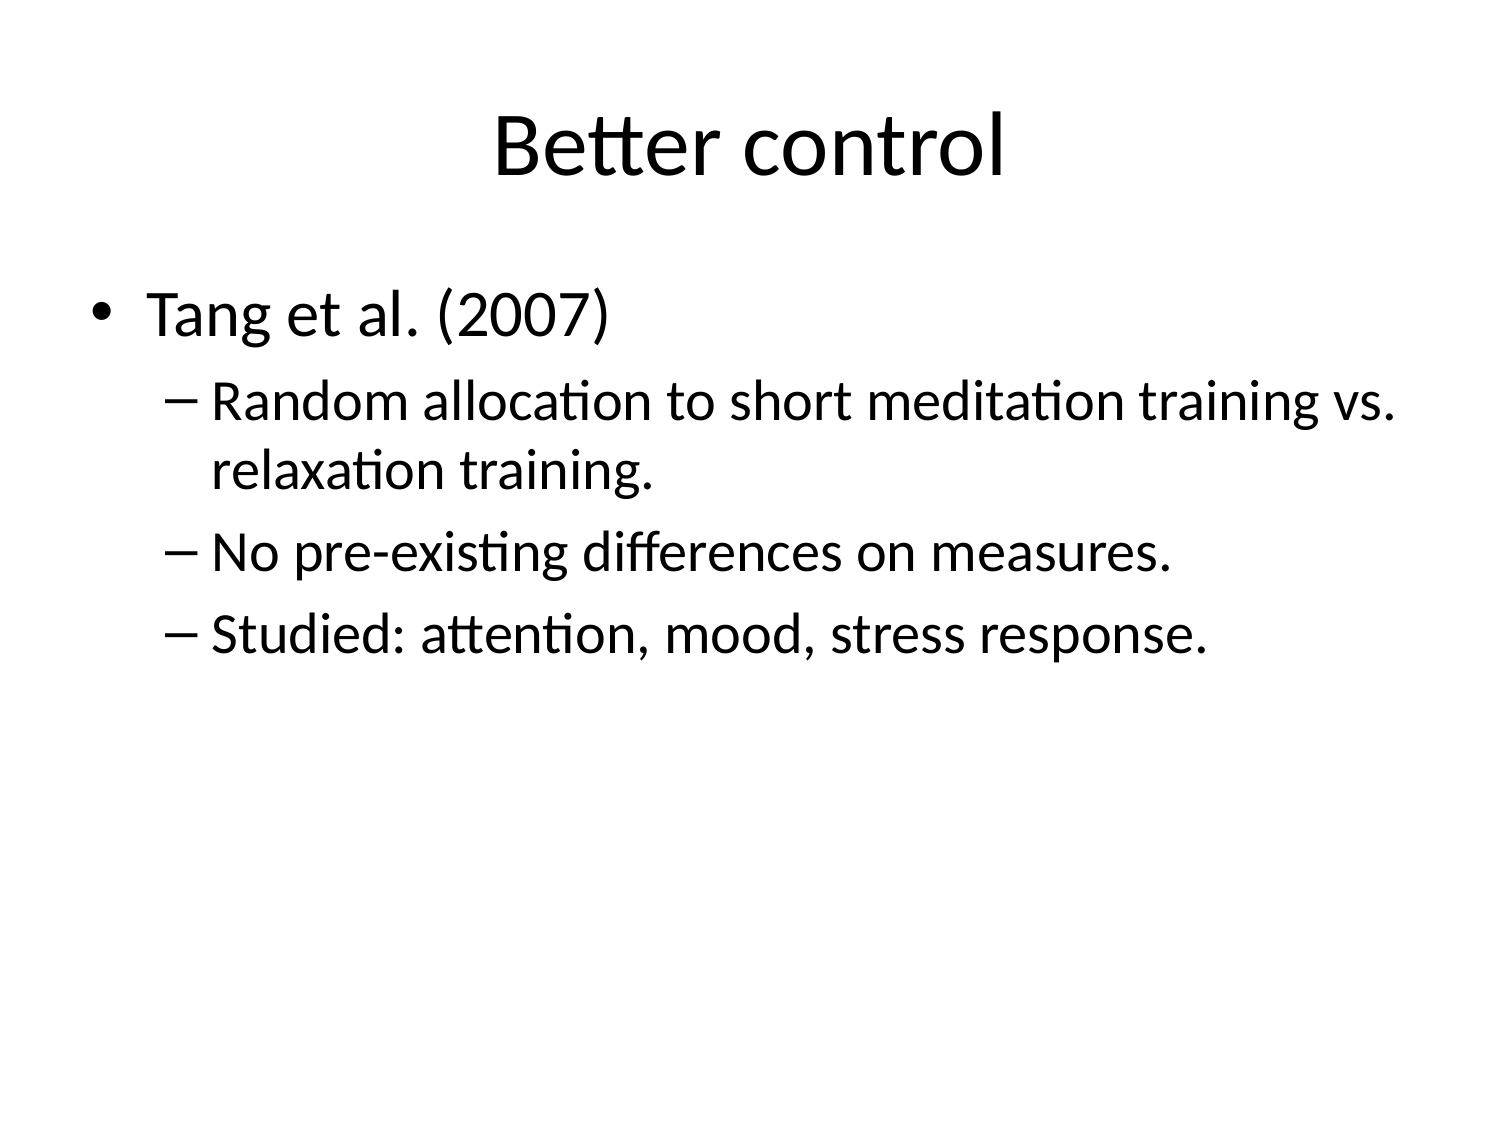

# Better control
Tang et al. (2007)
Random allocation to short meditation training vs. relaxation training.
No pre-existing differences on measures.
Studied: attention, mood, stress response.